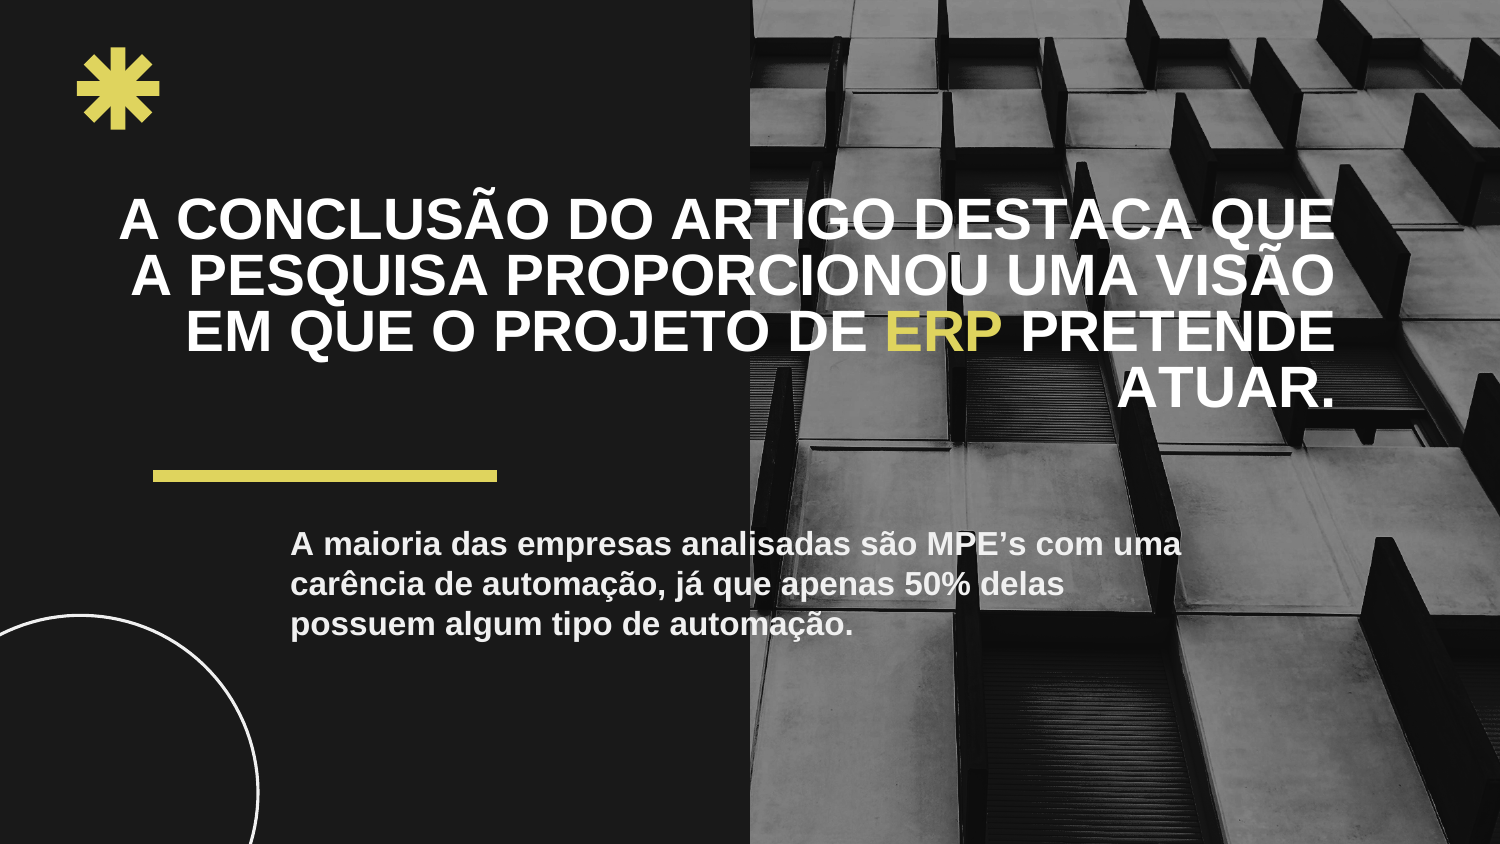

# A CONCLUSÃO DO ARTIGO DESTACA QUE A PESQUISA PROPORCIONOU UMA VISÃO EM QUE O PROJETO DE ERP PRETENDE ATUAR.
A maioria das empresas analisadas são MPE’s com uma carência de automação, já que apenas 50% delas possuem algum tipo de automação.